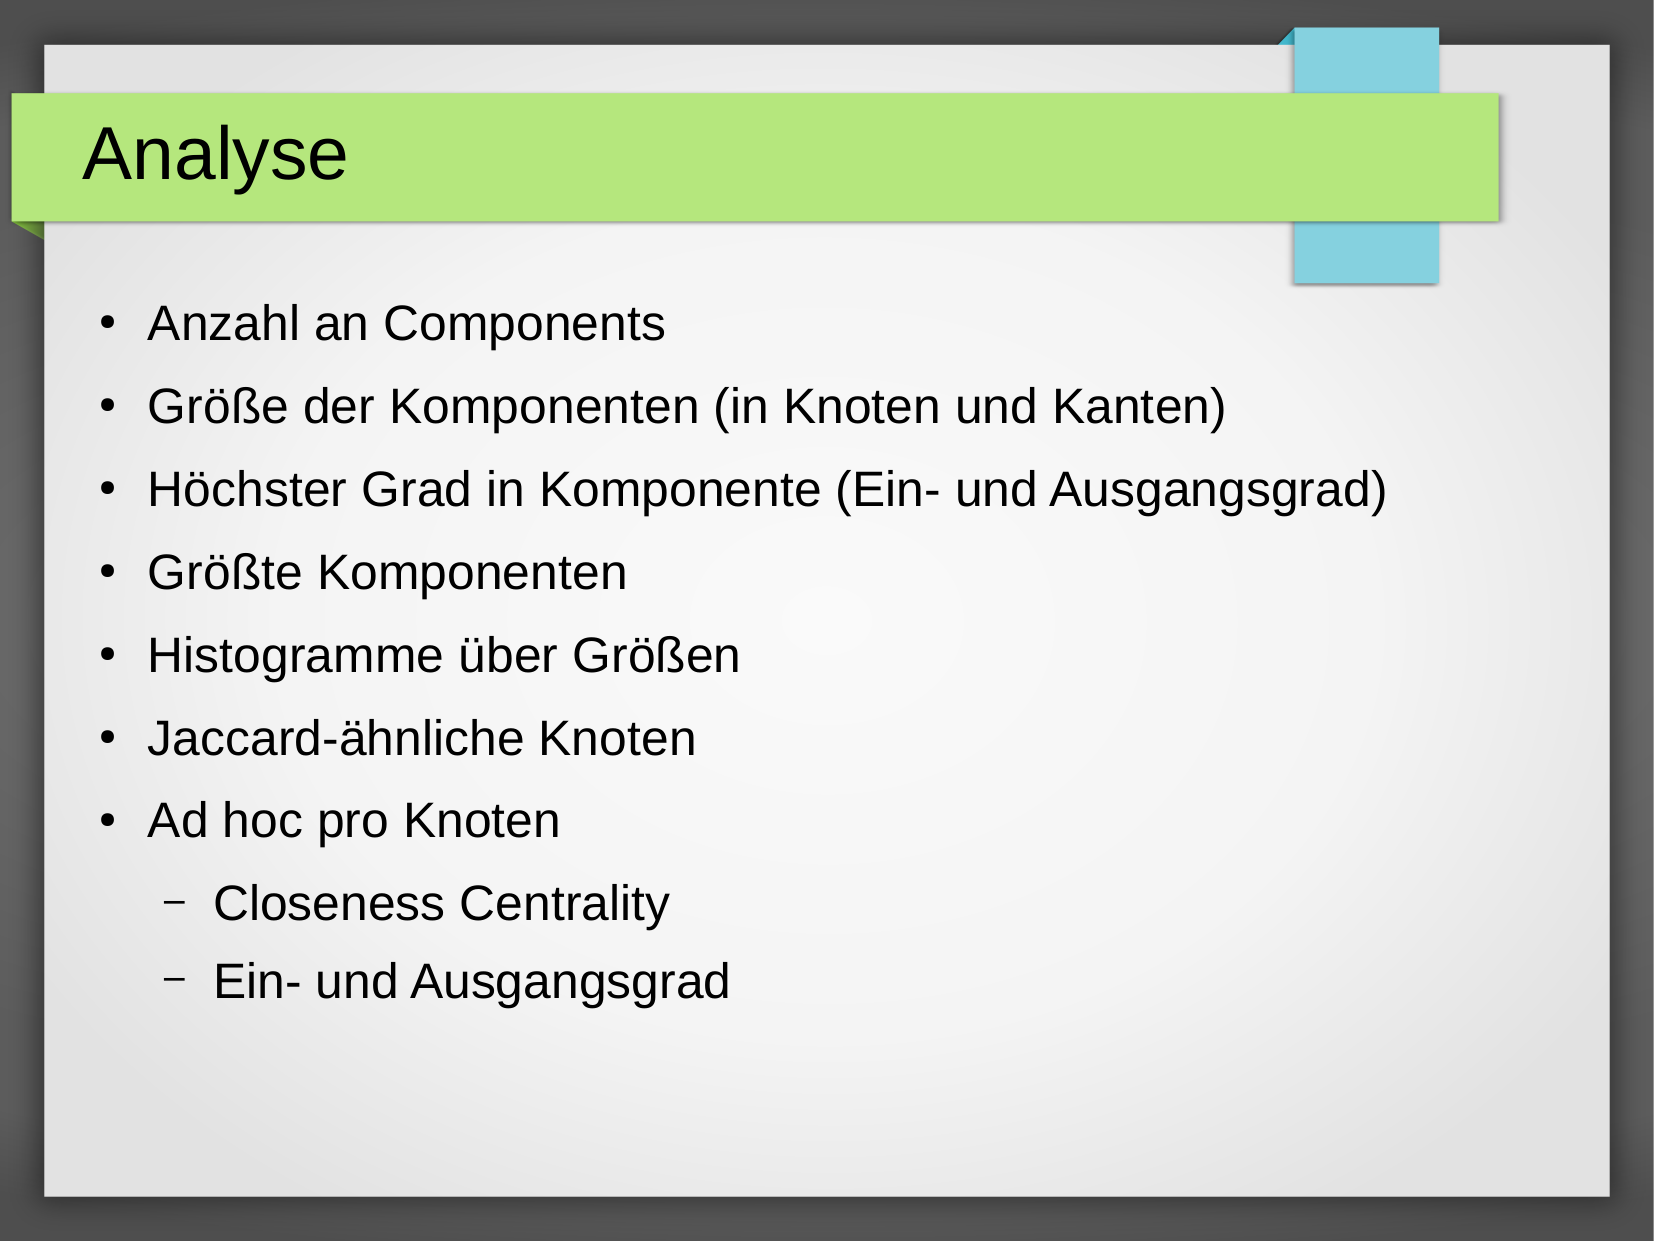

# Analyse
Anzahl an Components
Größe der Komponenten (in Knoten und Kanten)
Höchster Grad in Komponente (Ein- und Ausgangsgrad)
Größte Komponenten
Histogramme über Größen
Jaccard-ähnliche Knoten
Ad hoc pro Knoten
Closeness Centrality
Ein- und Ausgangsgrad